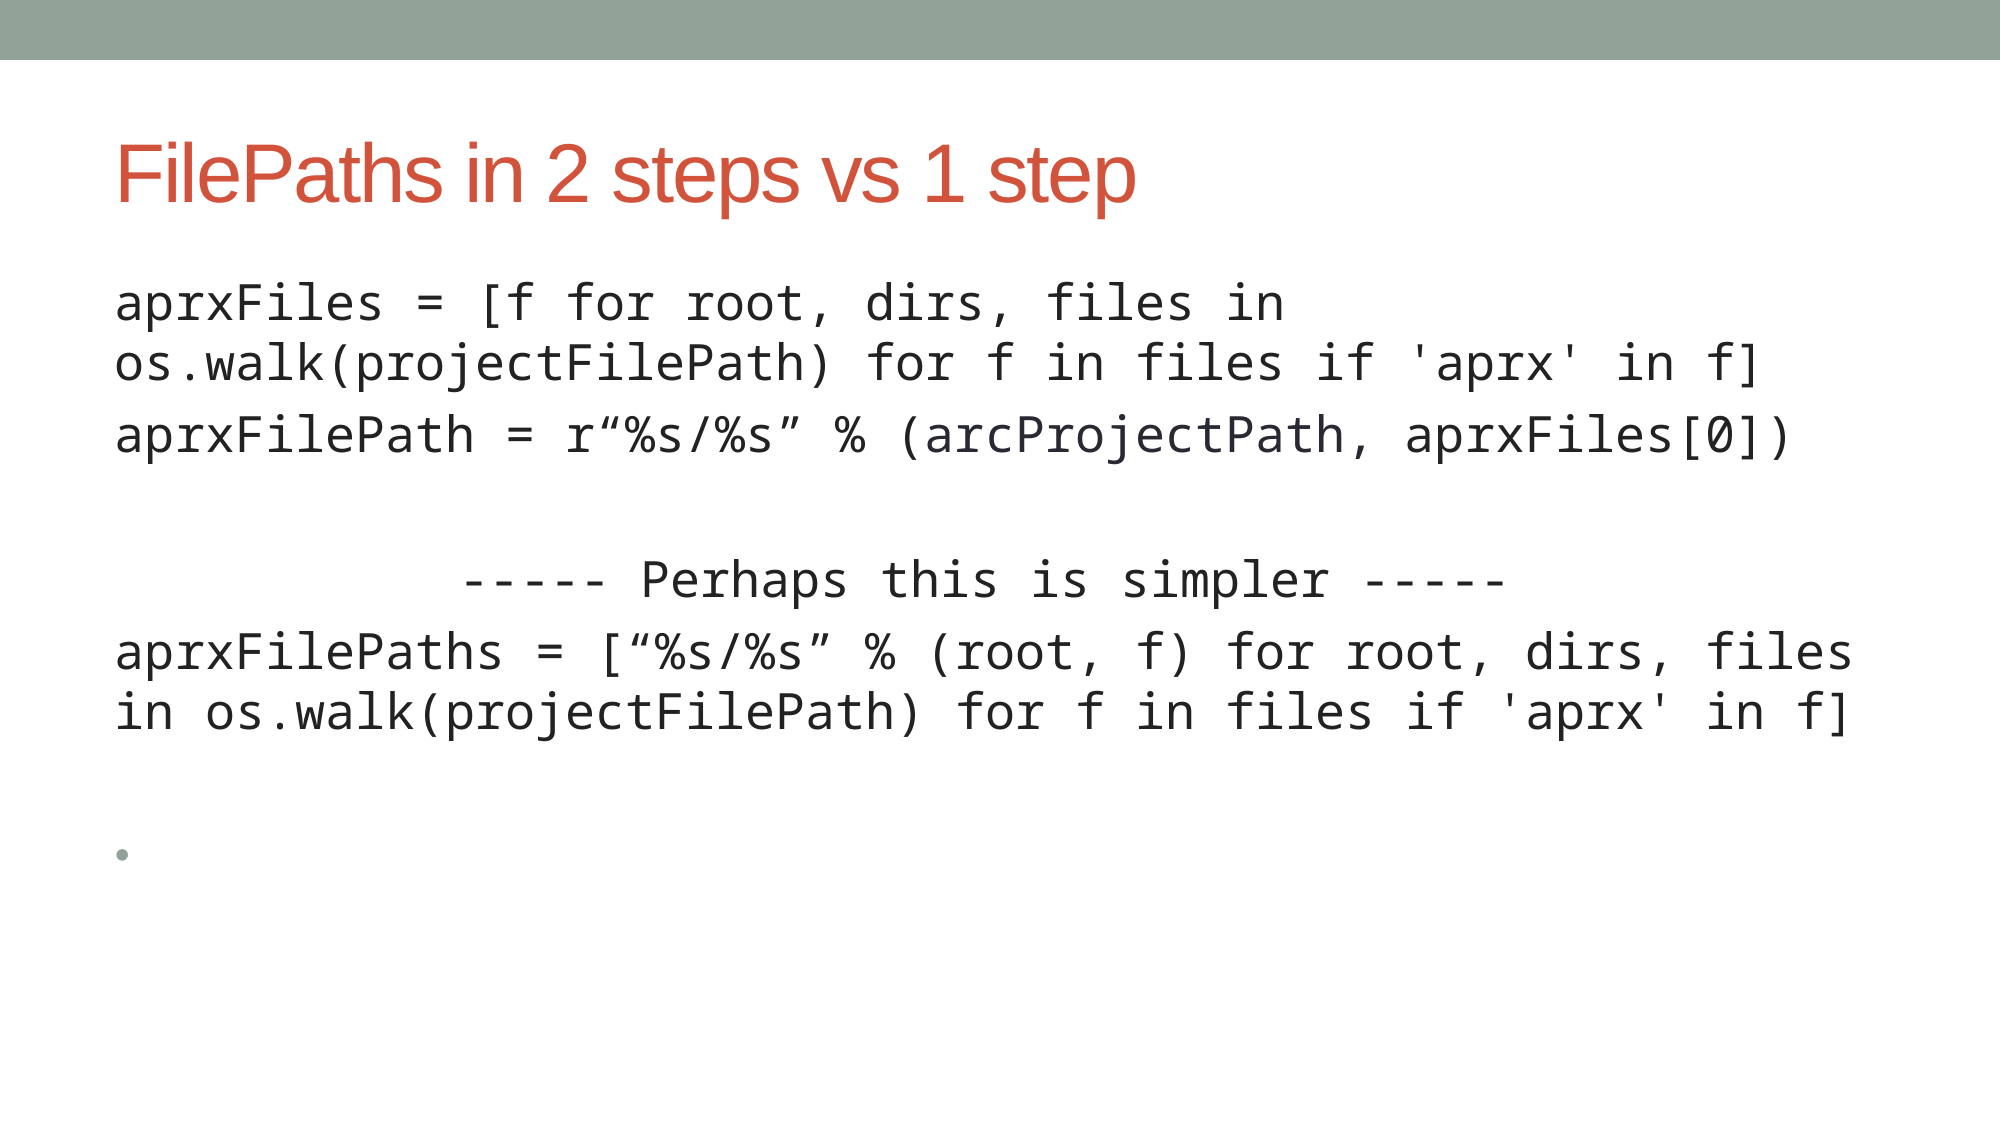

# FilePaths in 2 steps vs 1 step
aprxFiles = [f for root, dirs, files in os.walk(projectFilePath) for f in files if 'aprx' in f]
aprxFilePath = r“%s/%s” % (arcProjectPath, aprxFiles[0])
----- Perhaps this is simpler -----
aprxFilePaths = [“%s/%s” % (root, f) for root, dirs, files in os.walk(projectFilePath) for f in files if 'aprx' in f]